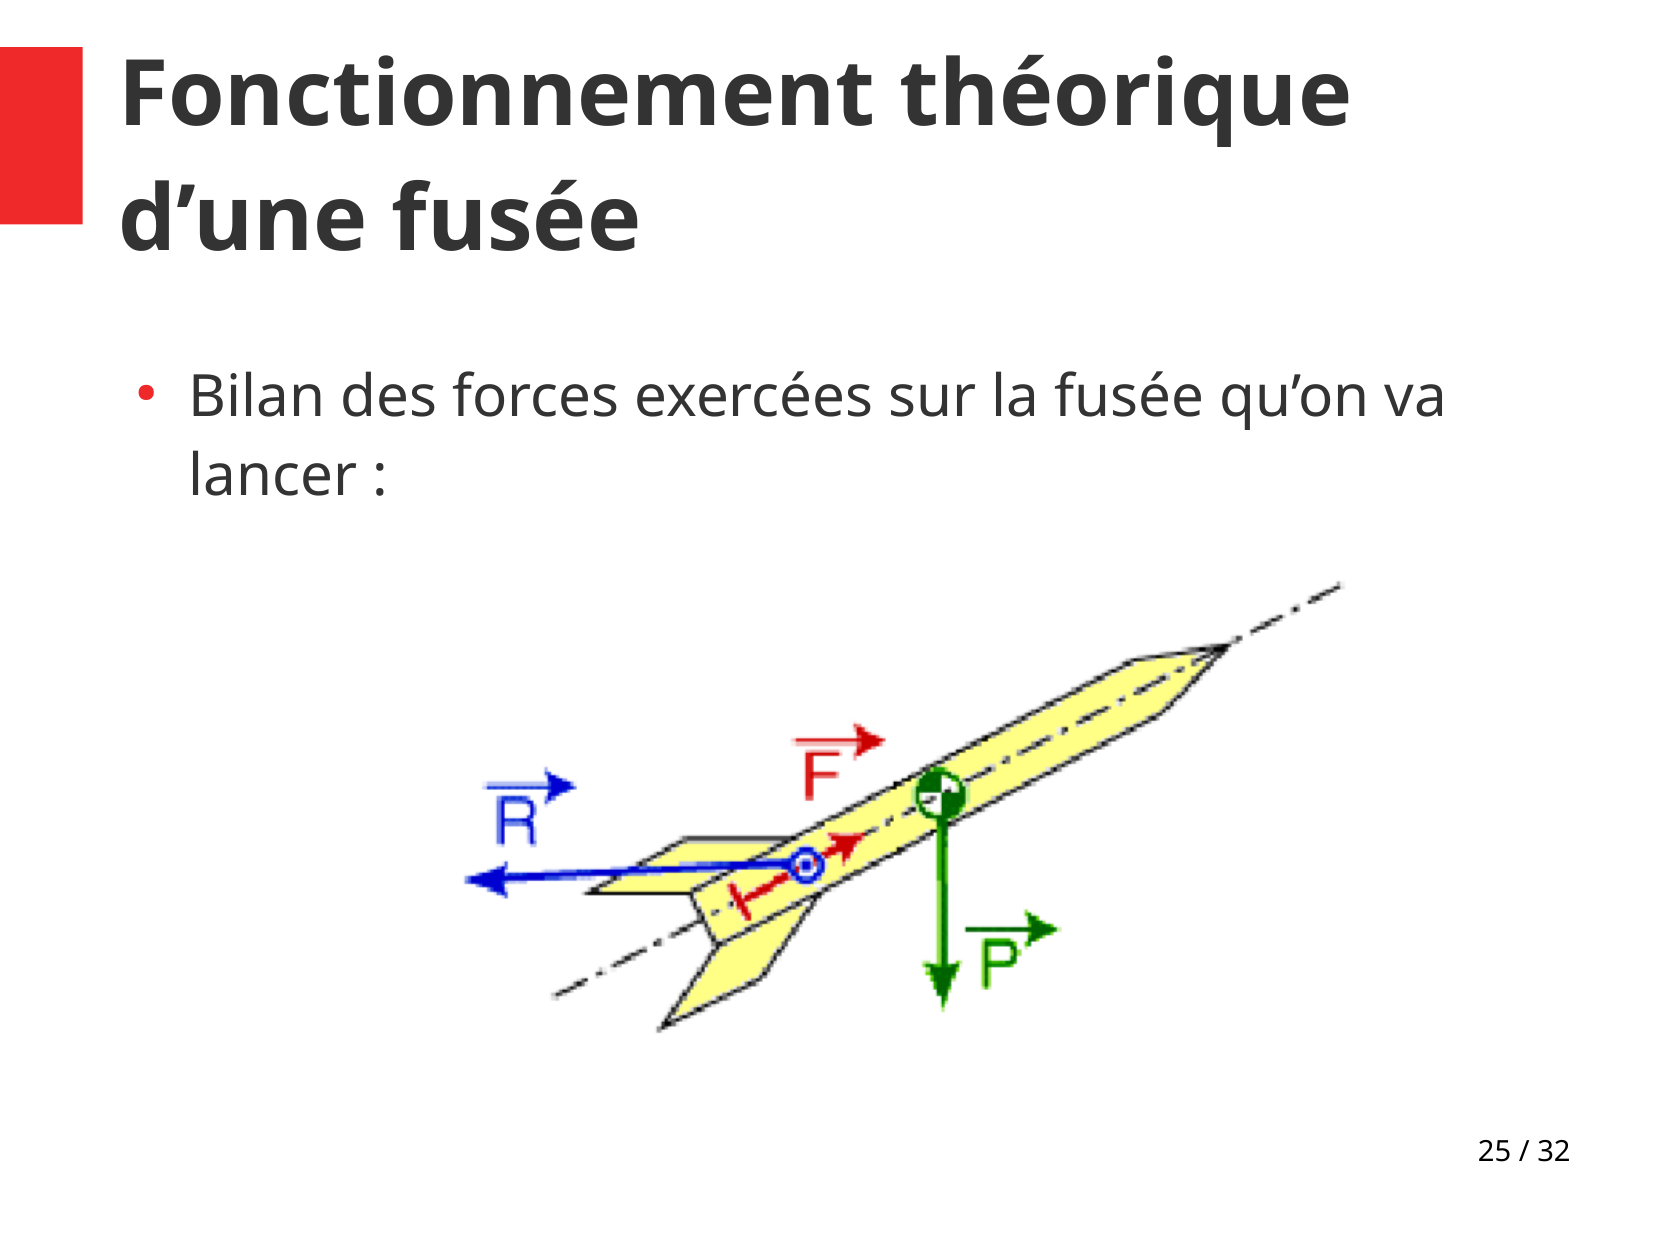

# Fonctionnement théorique d’une fusée
Bilan des forces exercées sur la fusée qu’on va lancer :
25